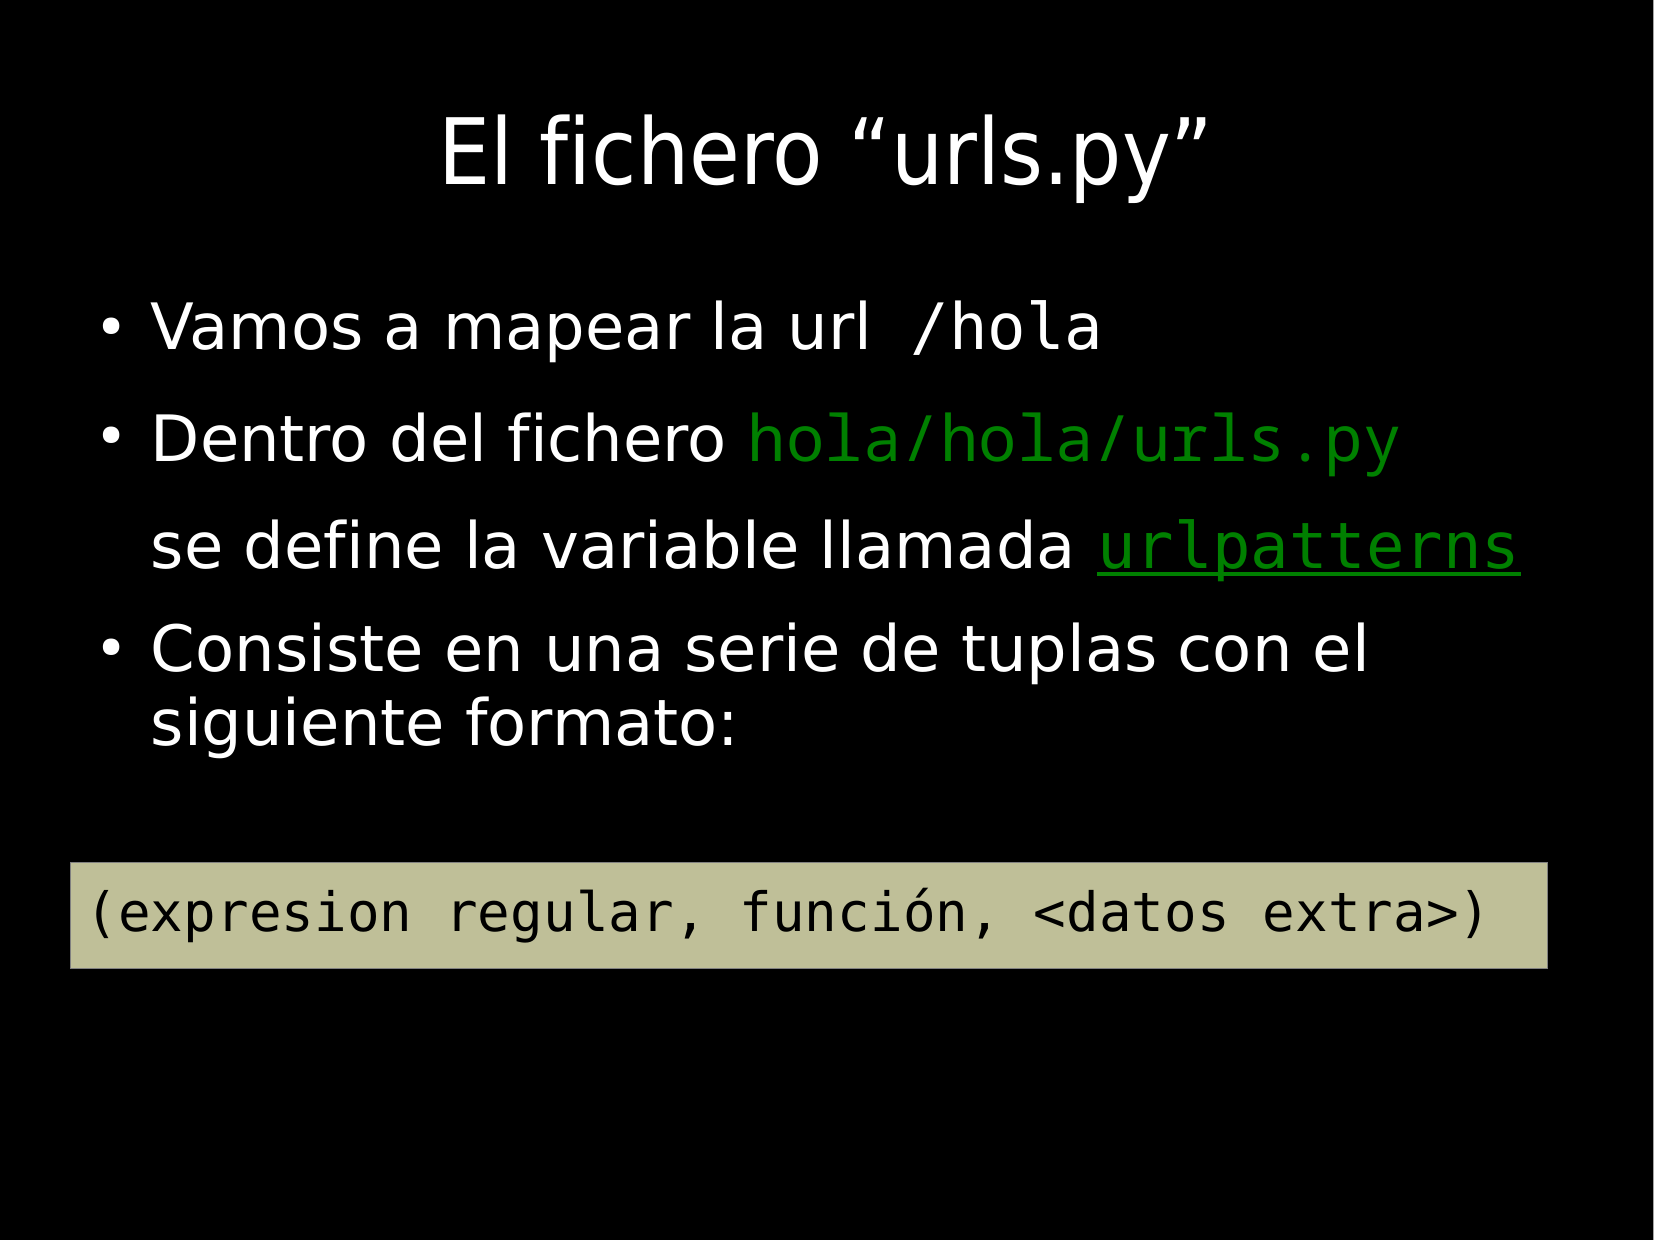

# El fichero “urls.py”
Vamos a mapear la url /hola
Dentro del fichero hola/hola/urls.py
se define la variable llamada urlpatterns
Consiste en una serie de tuplas con el siguiente formato:
(expresion regular, función, <datos extra>)